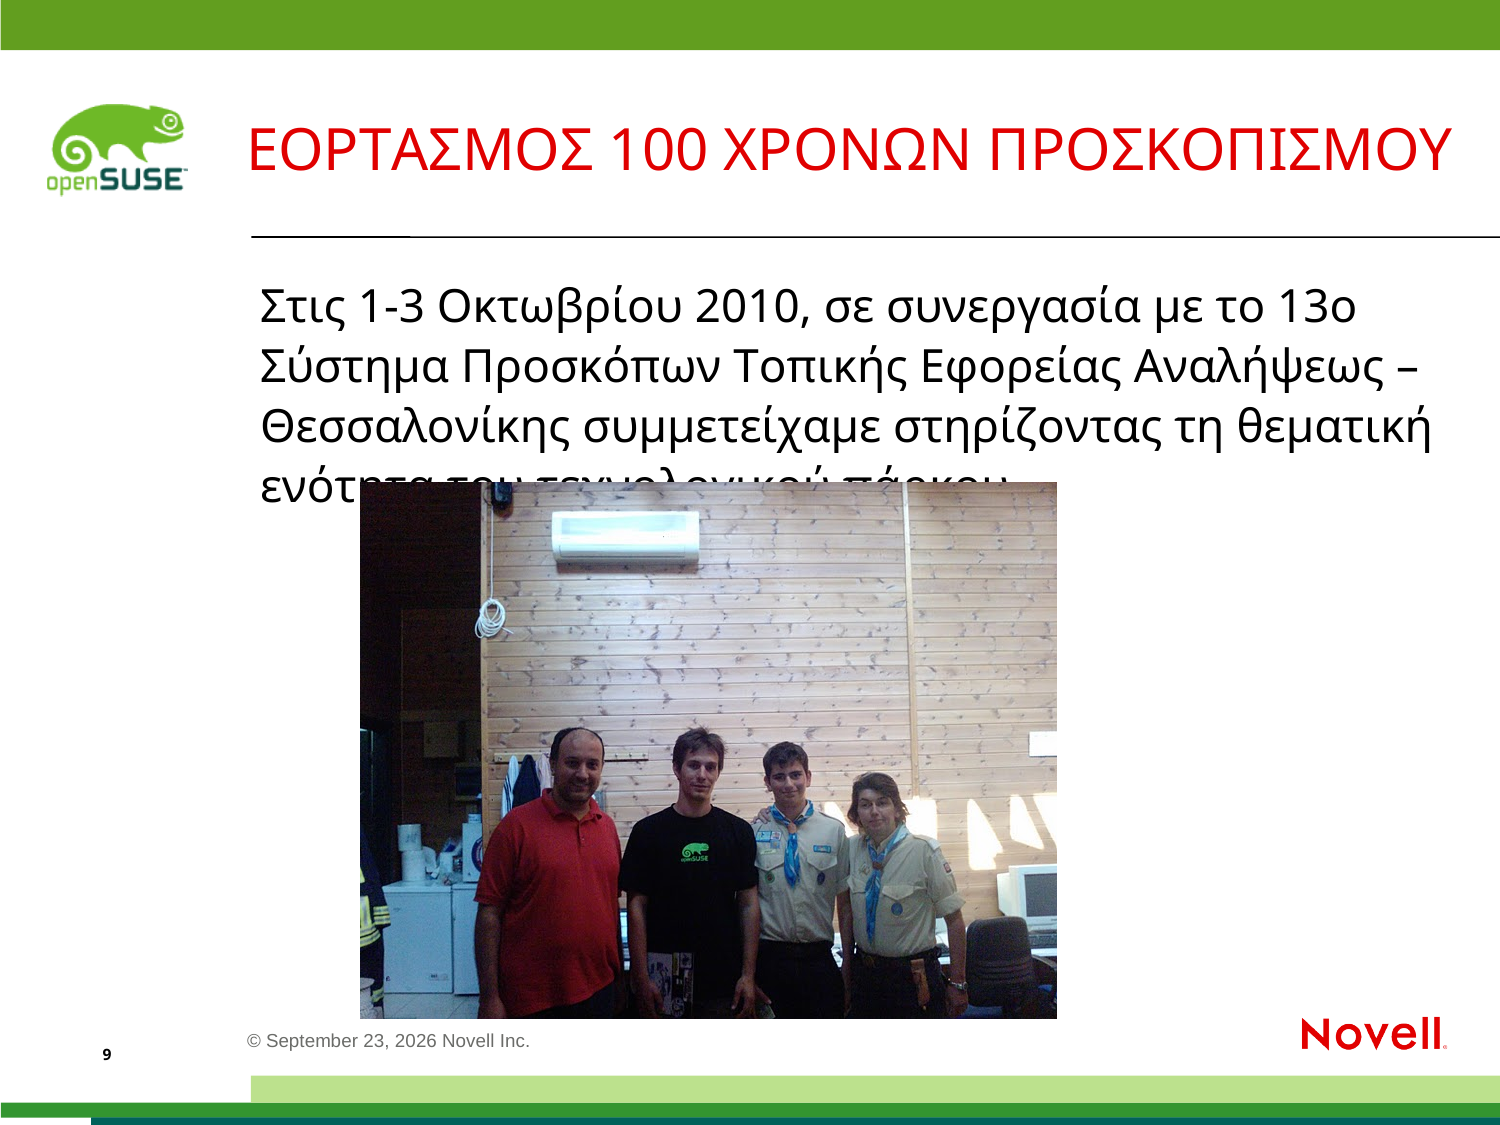

# ΕΟΡΤΑΣΜΟΣ 100 ΧΡΟΝΩΝ ΠΡΟΣΚΟΠΙΣΜΟΥ
Στις 1-3 Οκτωβρίου 2010, σε συνεργασία με το 13ο Σύστημα Προσκόπων Τοπικής Εφορείας Αναλήψεως – Θεσσαλονίκης συμμετείχαμε στηρίζοντας τη θεματική ενότητα του τεχνολογικού πάρκου.